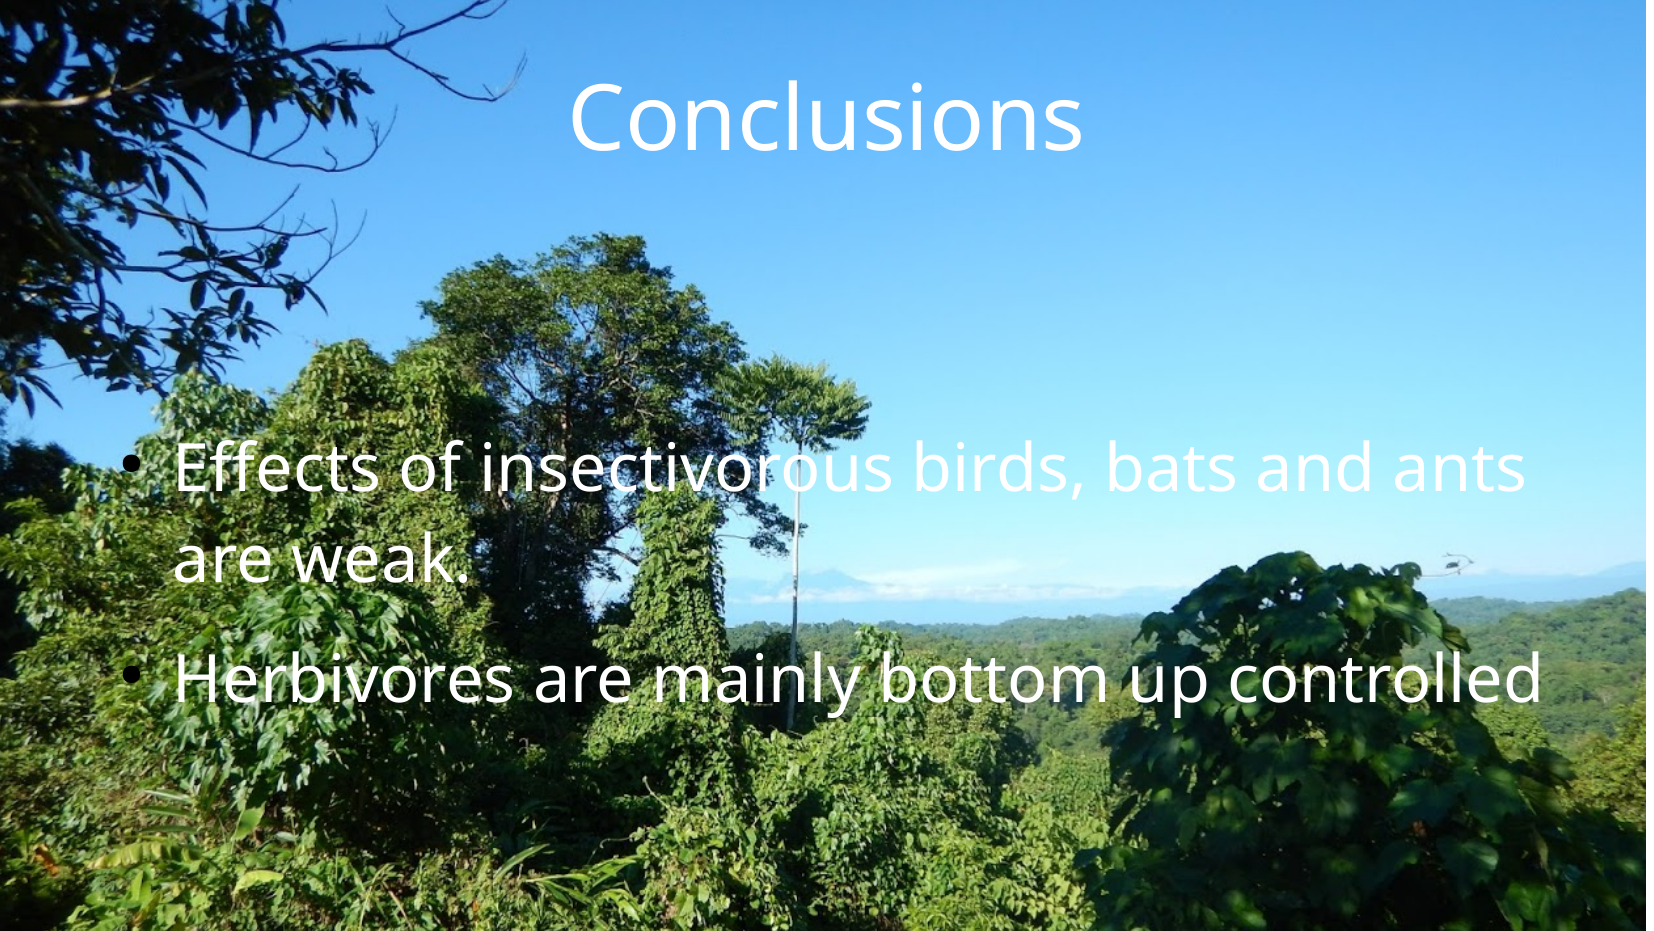

# Conclusions
Effects of insectivorous birds, bats and ants are weak.
Herbivores are mainly bottom up controlled